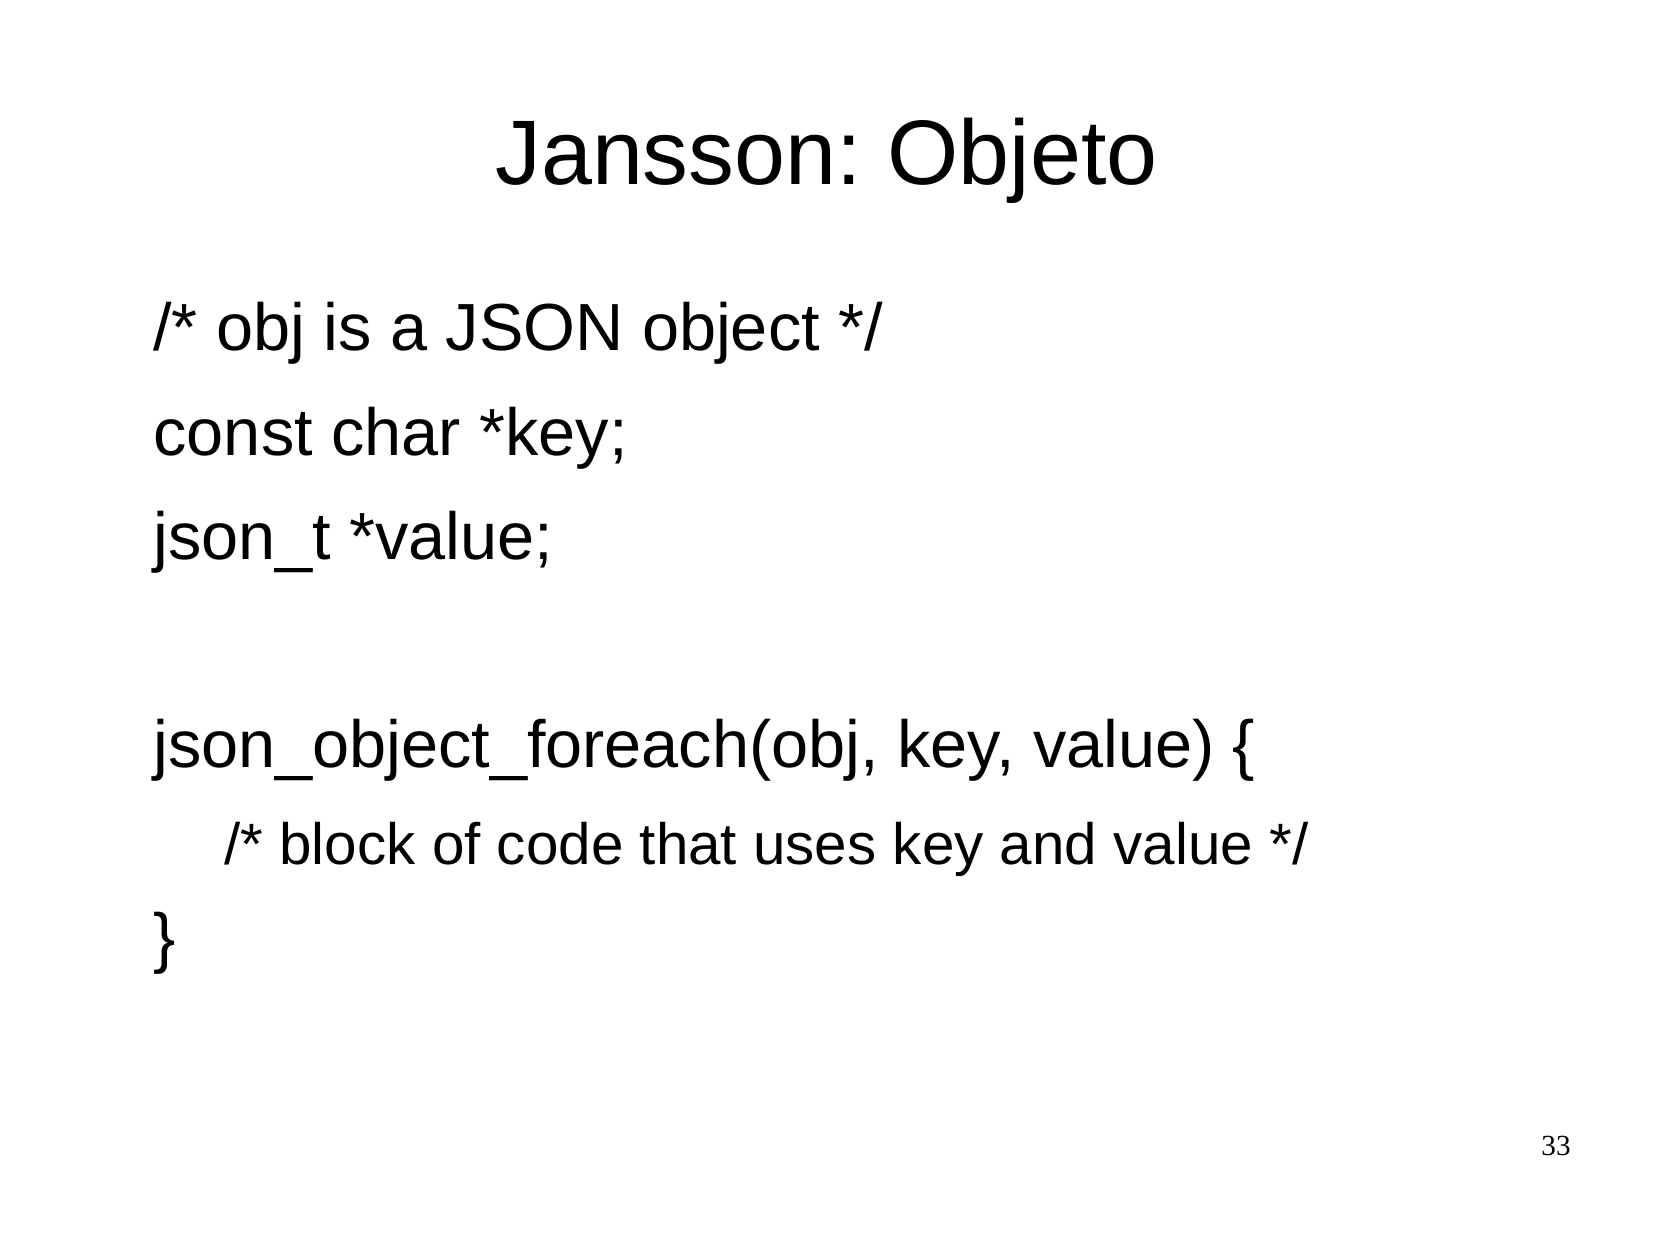

# Jansson: Objeto
/* obj is a JSON object */
const char *key;
json_t *value;
json_object_foreach(obj, key, value) {
/* block of code that uses key and value */
}
33